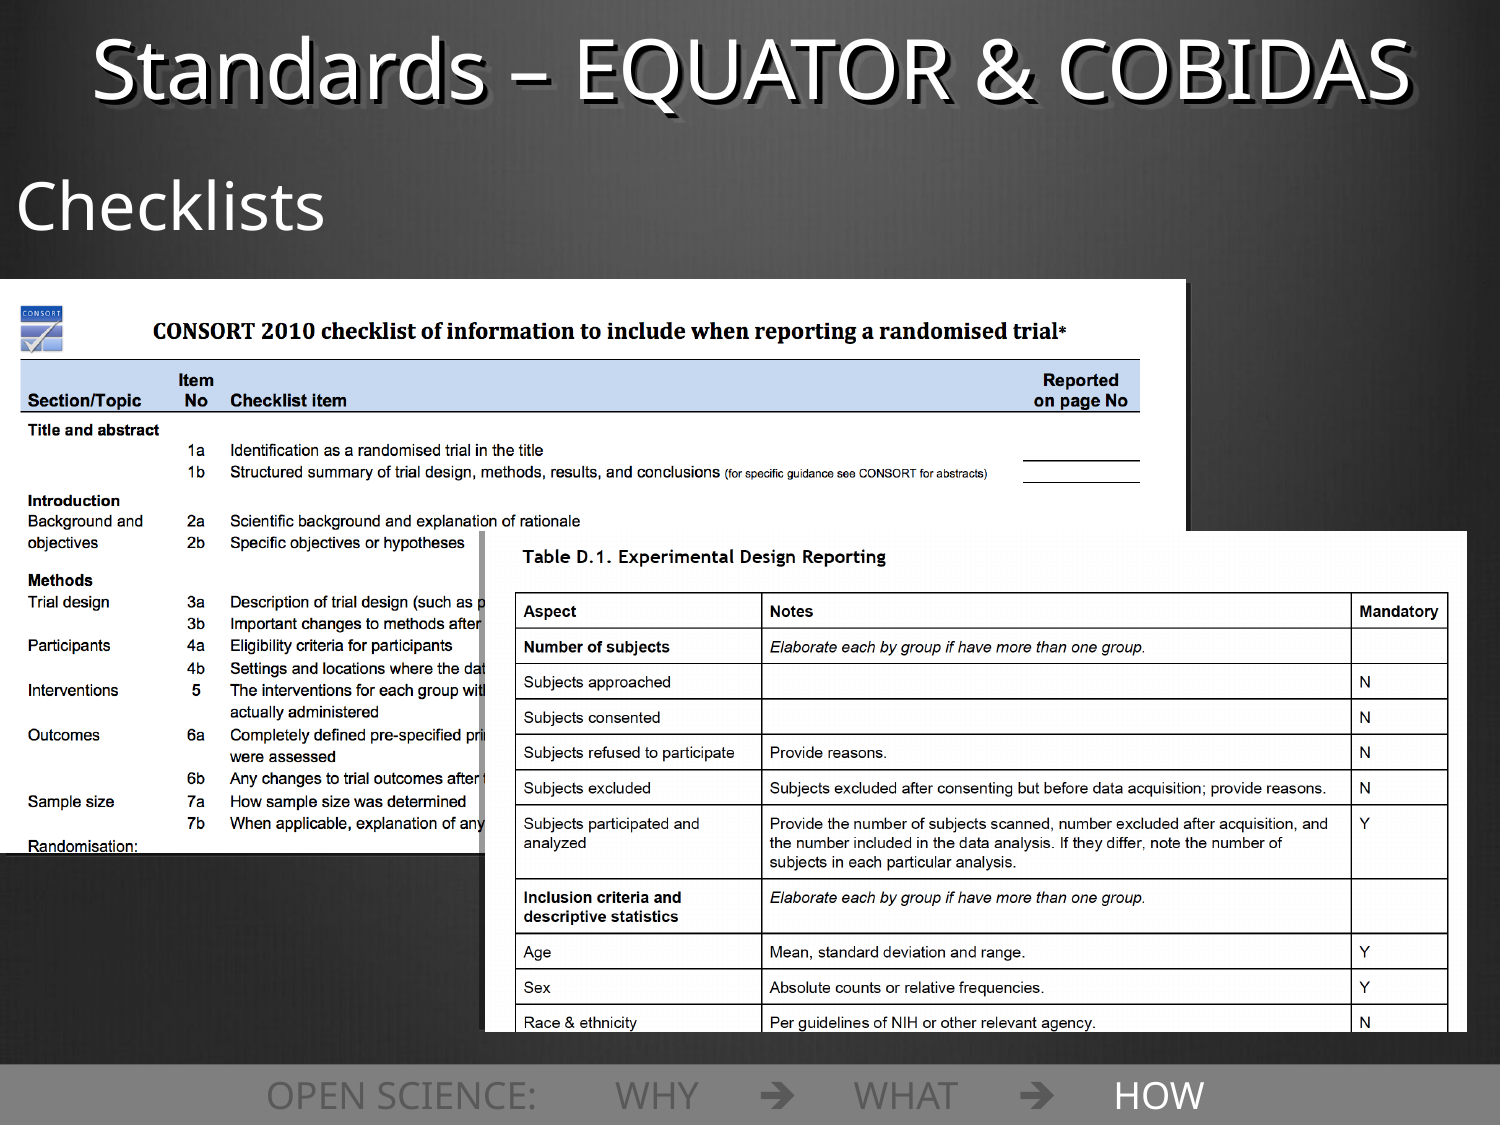

# Standards – EQUATOR & COBIDAS
Checklists
OPEN SCIENCE: WHY  WHAT  HOW